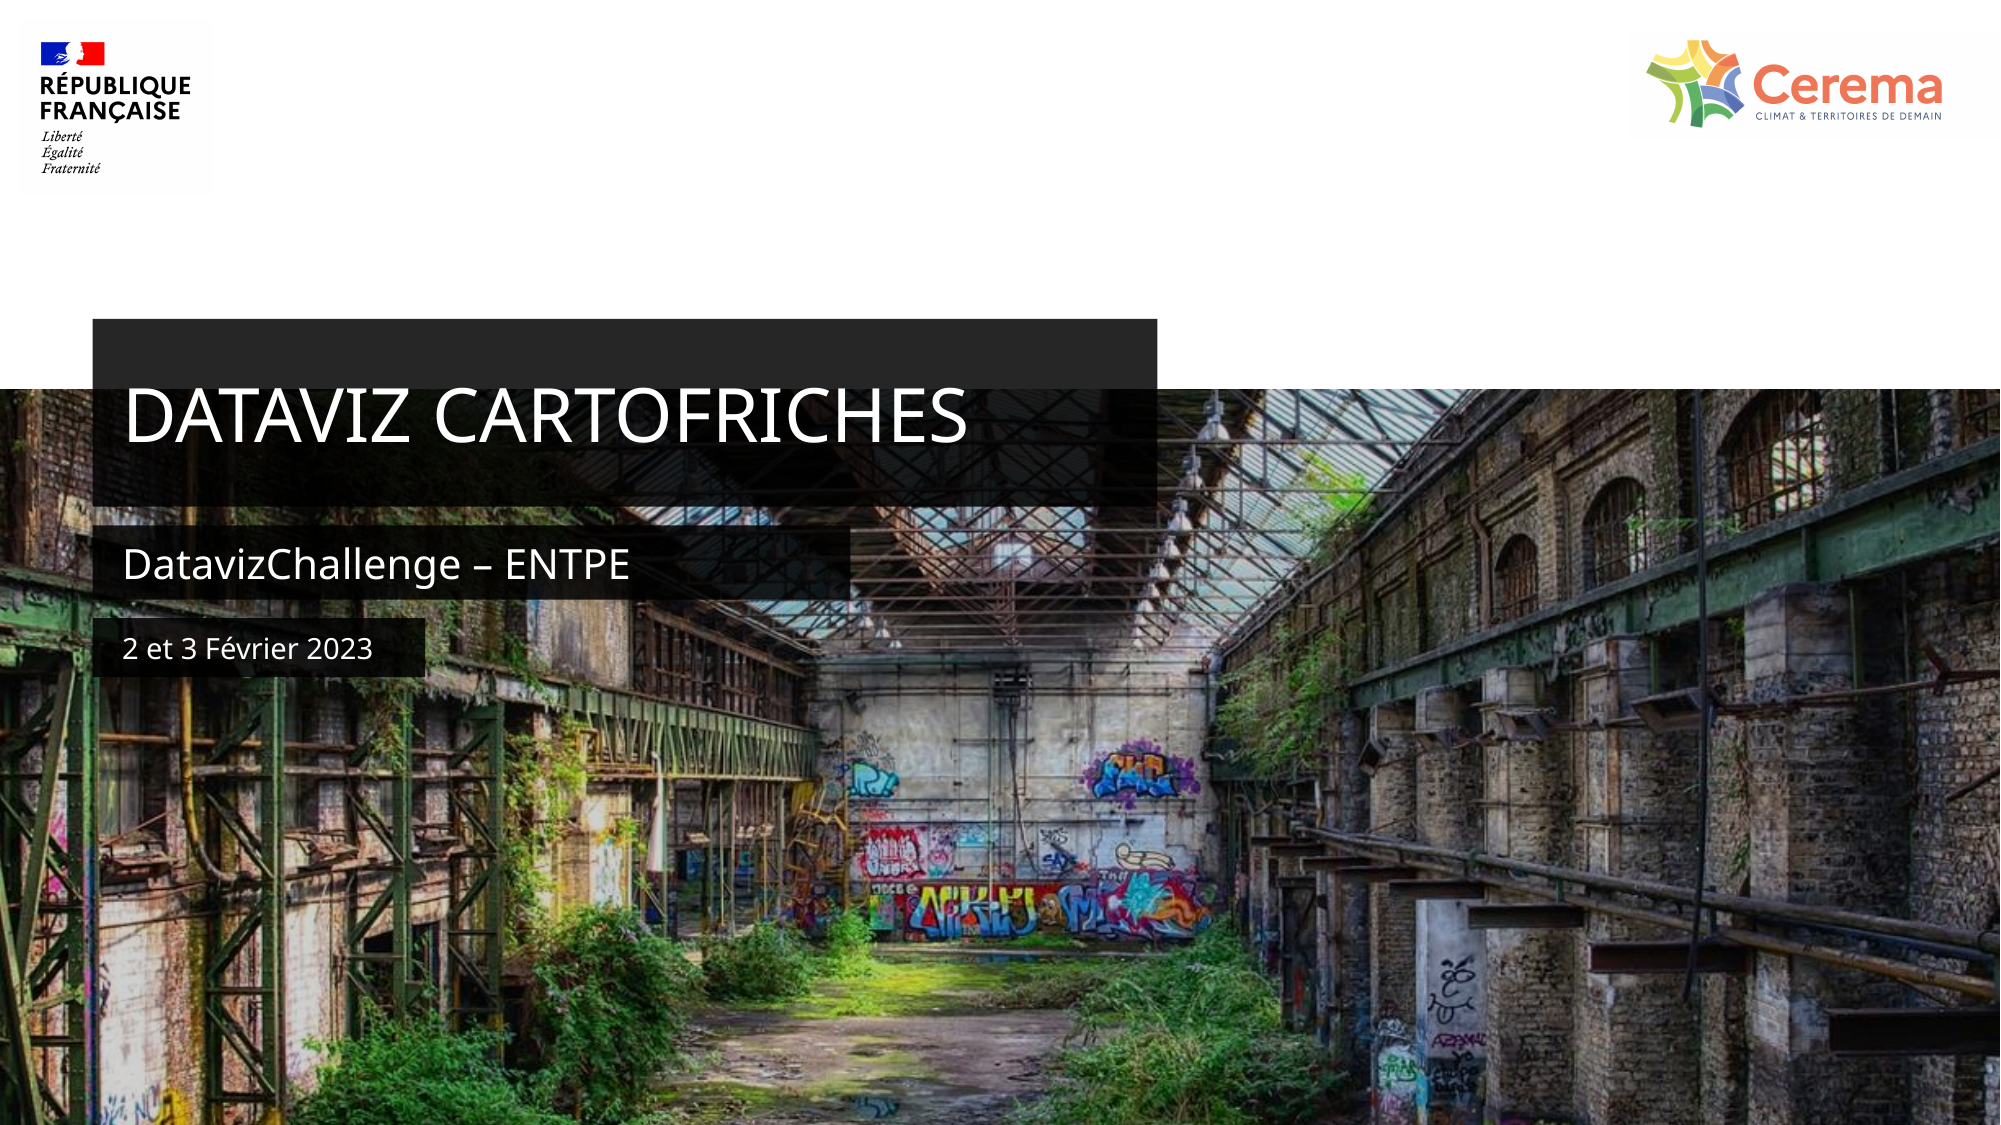

# DATAVIZ Cartofriches
DatavizChallenge – ENTPE
2 et 3 Février 2023